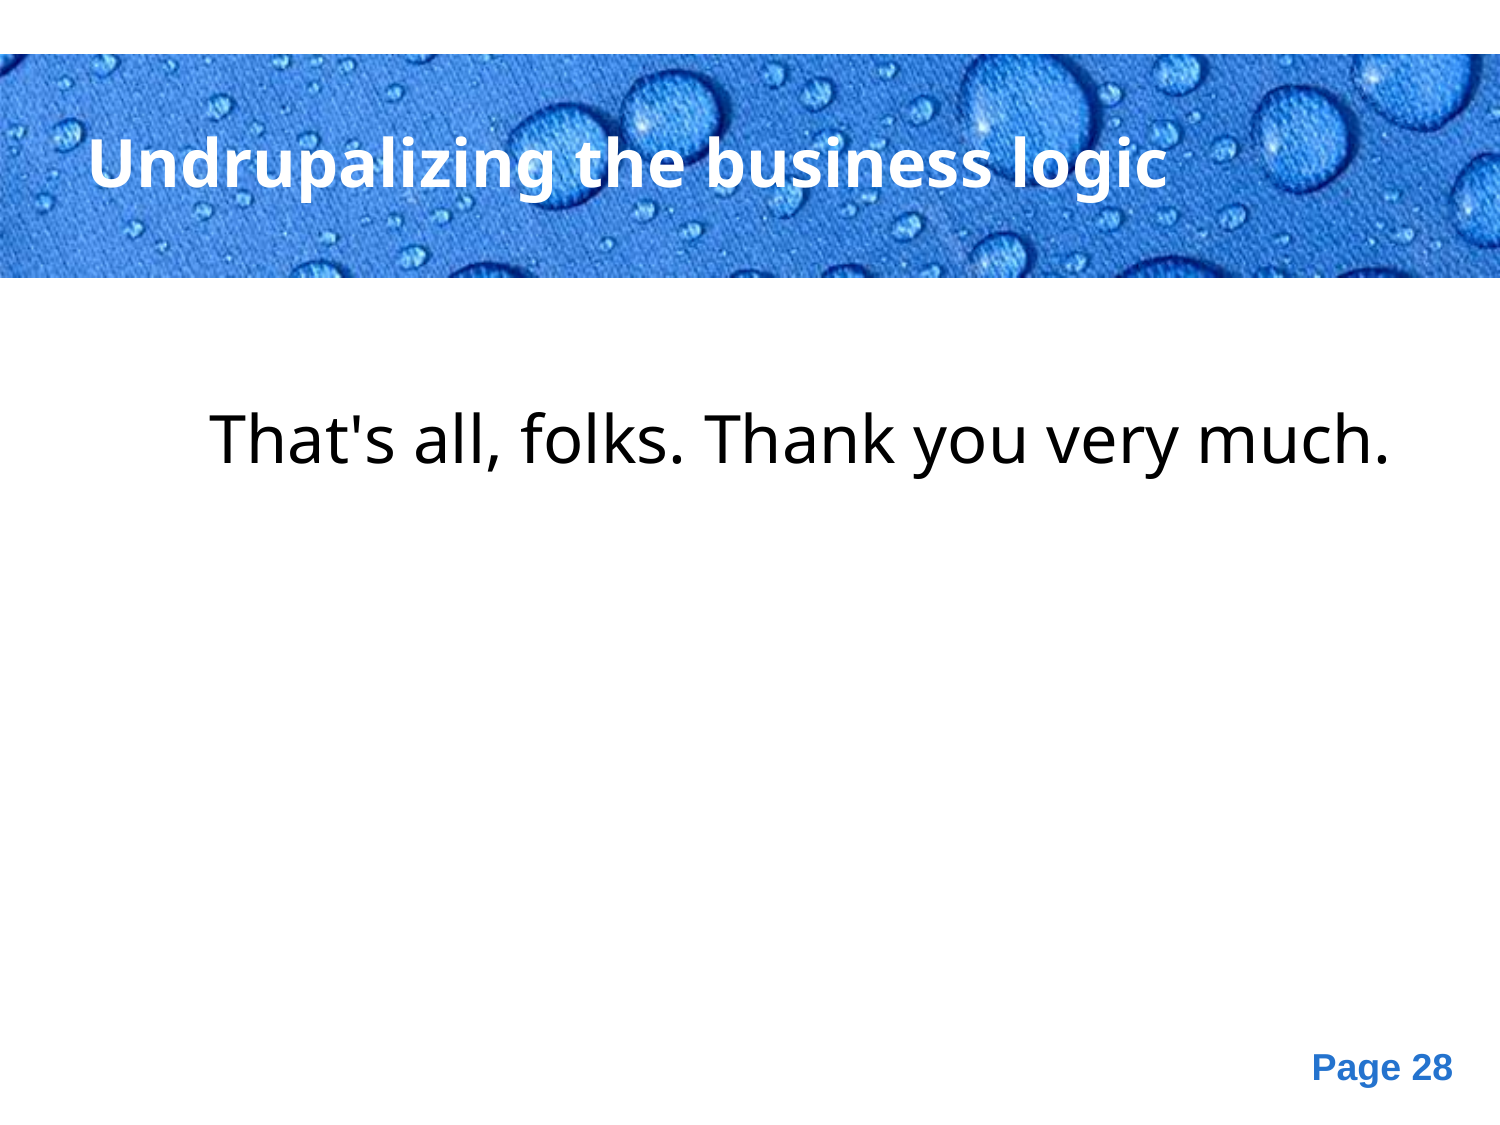

Undrupalizing the business logic
That's all, folks. Thank you very much.